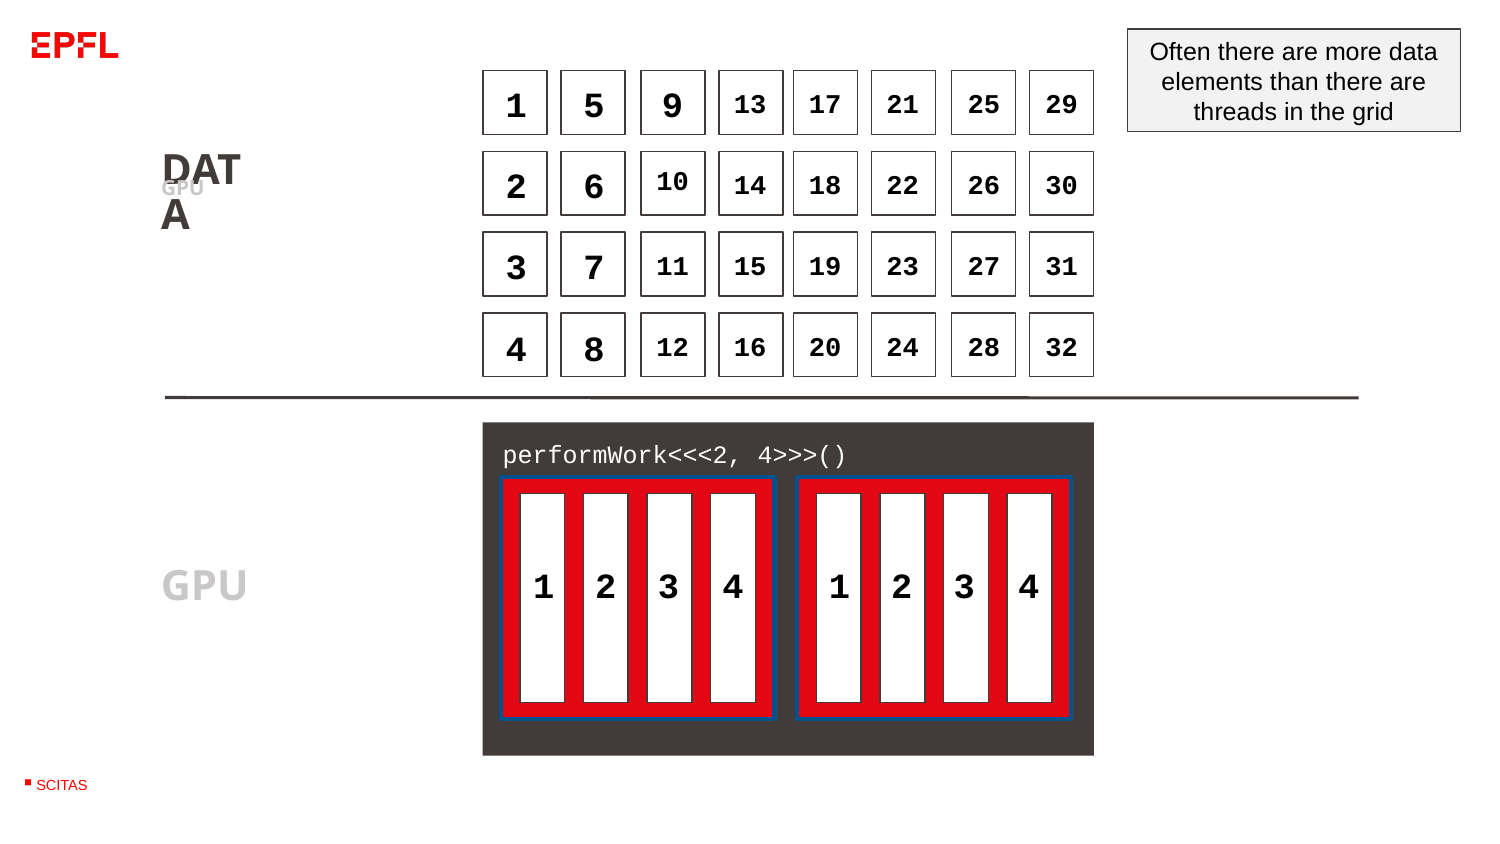

Often there are more data elements than there are threads in the grid
5
1
9
13
21
17
22
18
23
19
24
20
29
25
30
26
31
27
32
28
6
2
10
14
7
3
15
11
8
4
16
12
GPU
DATA
performWork<<<2, 4>>>()
1
2
3
4
1
2
3
4
GPU